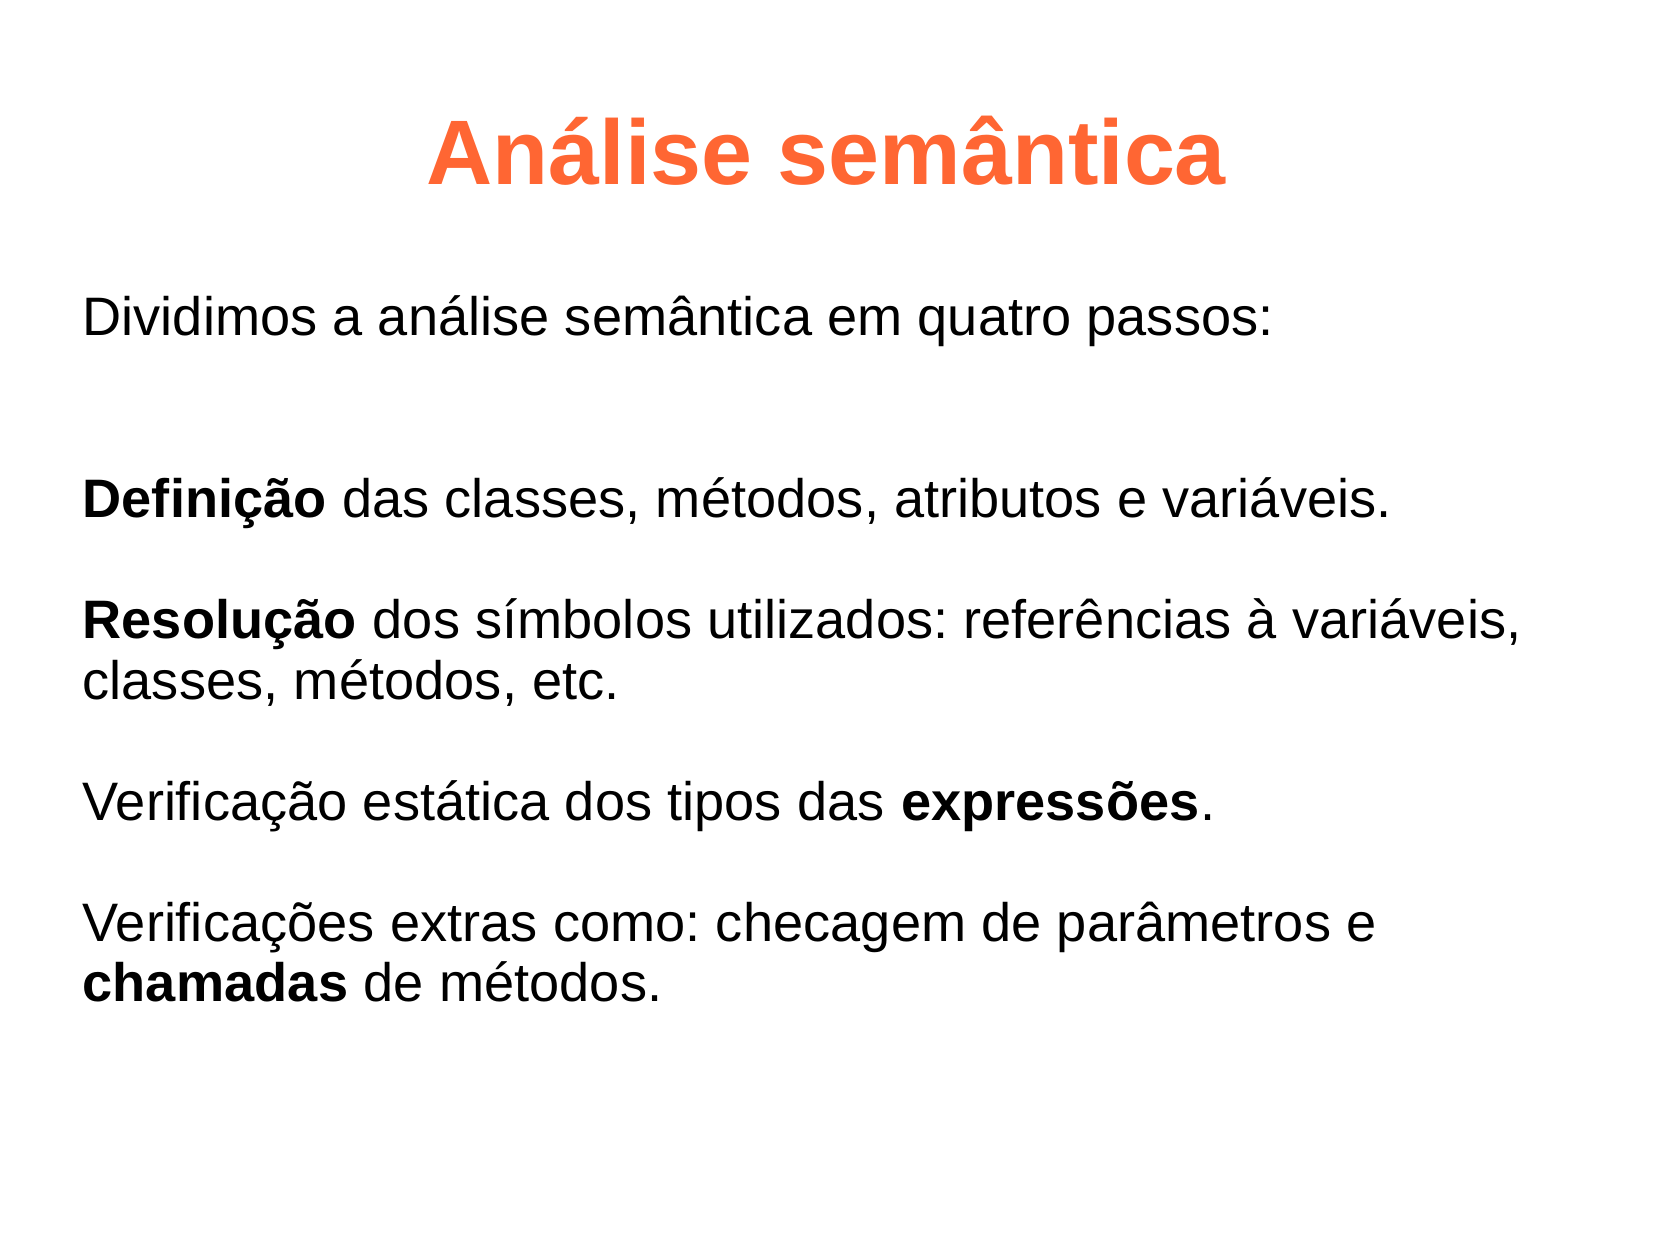

# Análise semântica
Dividimos a análise semântica em quatro passos:
Definição das classes, métodos, atributos e variáveis.
Resolução dos símbolos utilizados: referências à variáveis, classes, métodos, etc.
Verificação estática dos tipos das expressões.
Verificações extras como: checagem de parâmetros e chamadas de métodos.